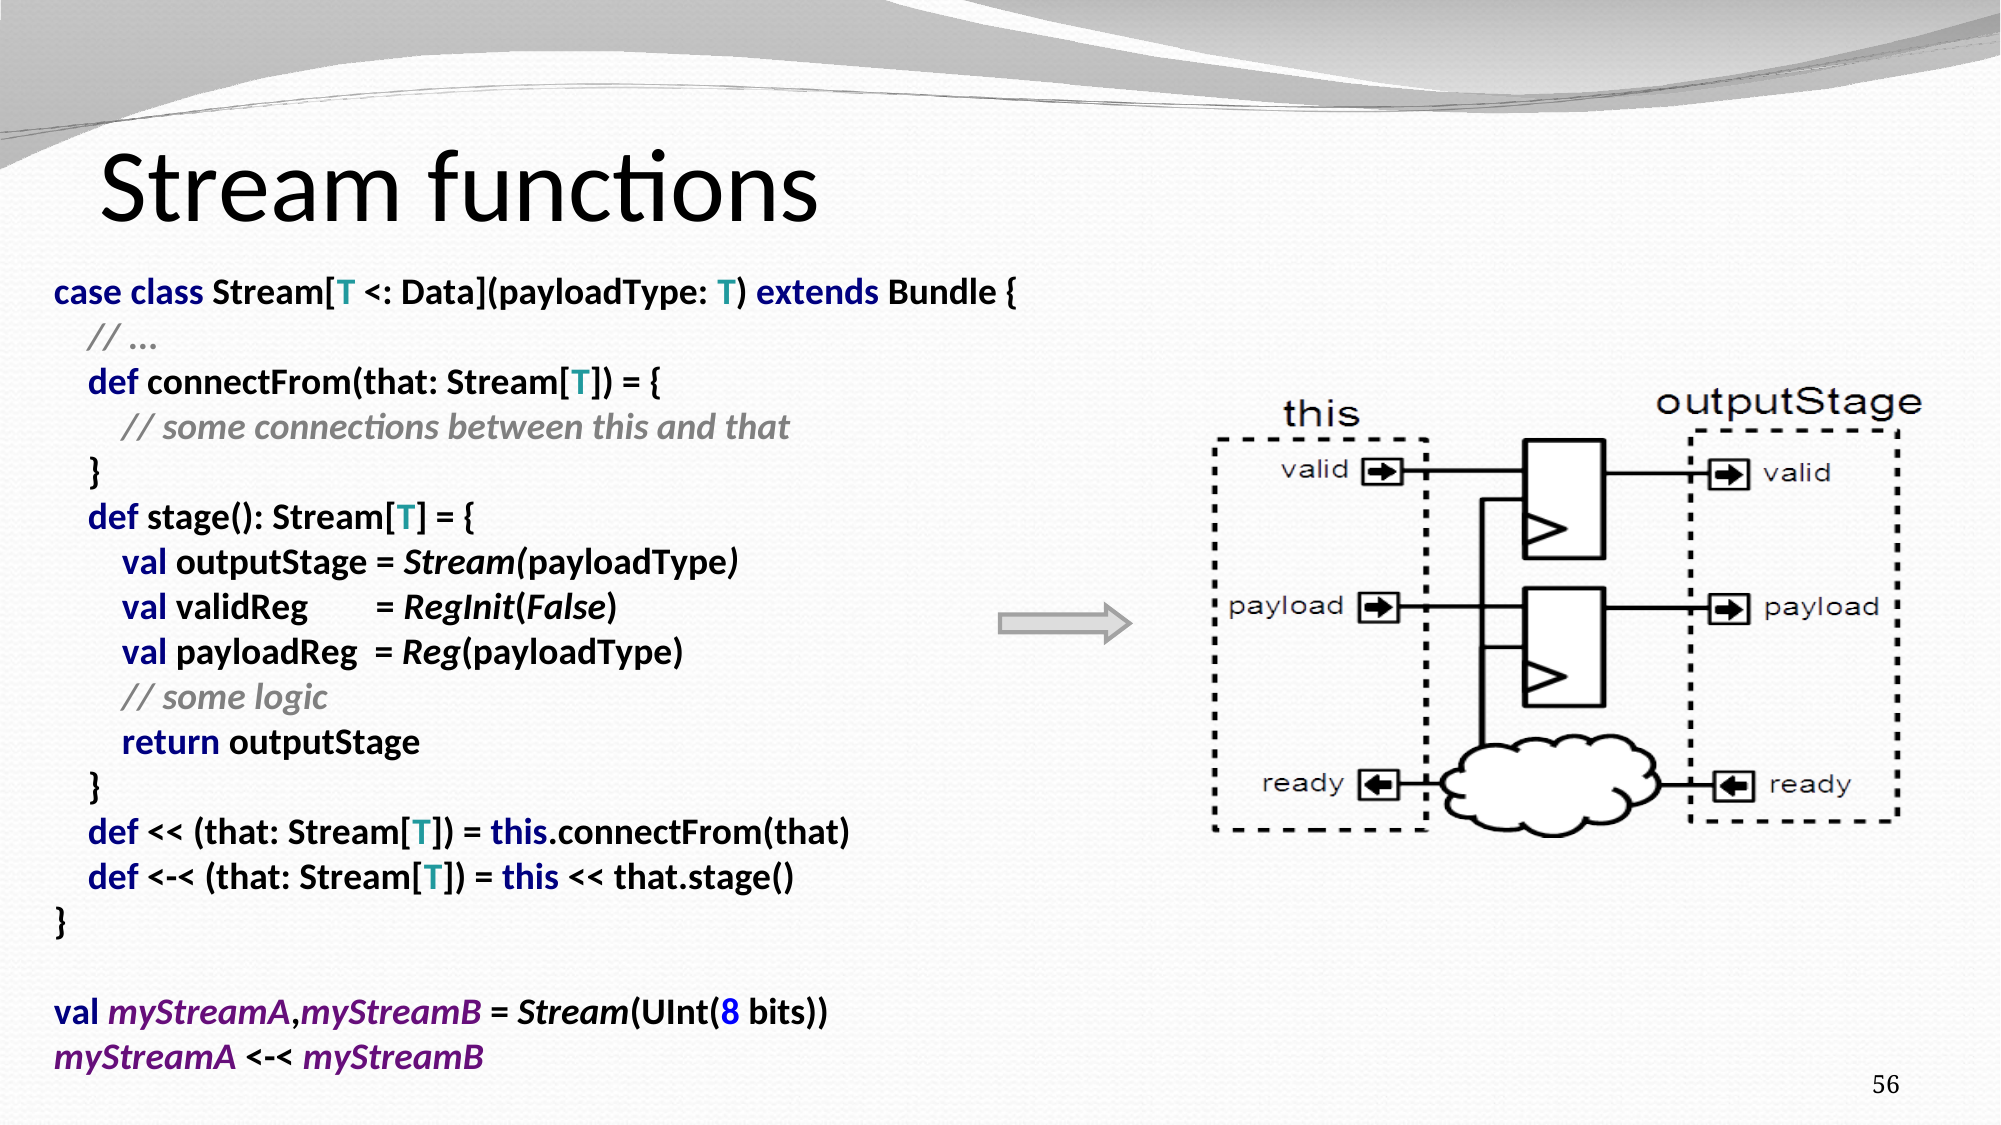

# Stream functions
case class Stream[T <: Data](payloadType: T) extends Bundle {
 // ...
 def connectFrom(that: Stream[T]) = {
 // some connections between this and that
 }
 def stage(): Stream[T] = {
 val outputStage = Stream(payloadType)
 val validReg = RegInit(False)
 val payloadReg = Reg(payloadType)
 // some logic
 return outputStage
 }
 def << (that: Stream[T]) = this.connectFrom(that)
 def <-< (that: Stream[T]) = this << that.stage()
}
val myStreamA,myStreamB = Stream(UInt(8 bits))
myStreamA <-< myStreamB